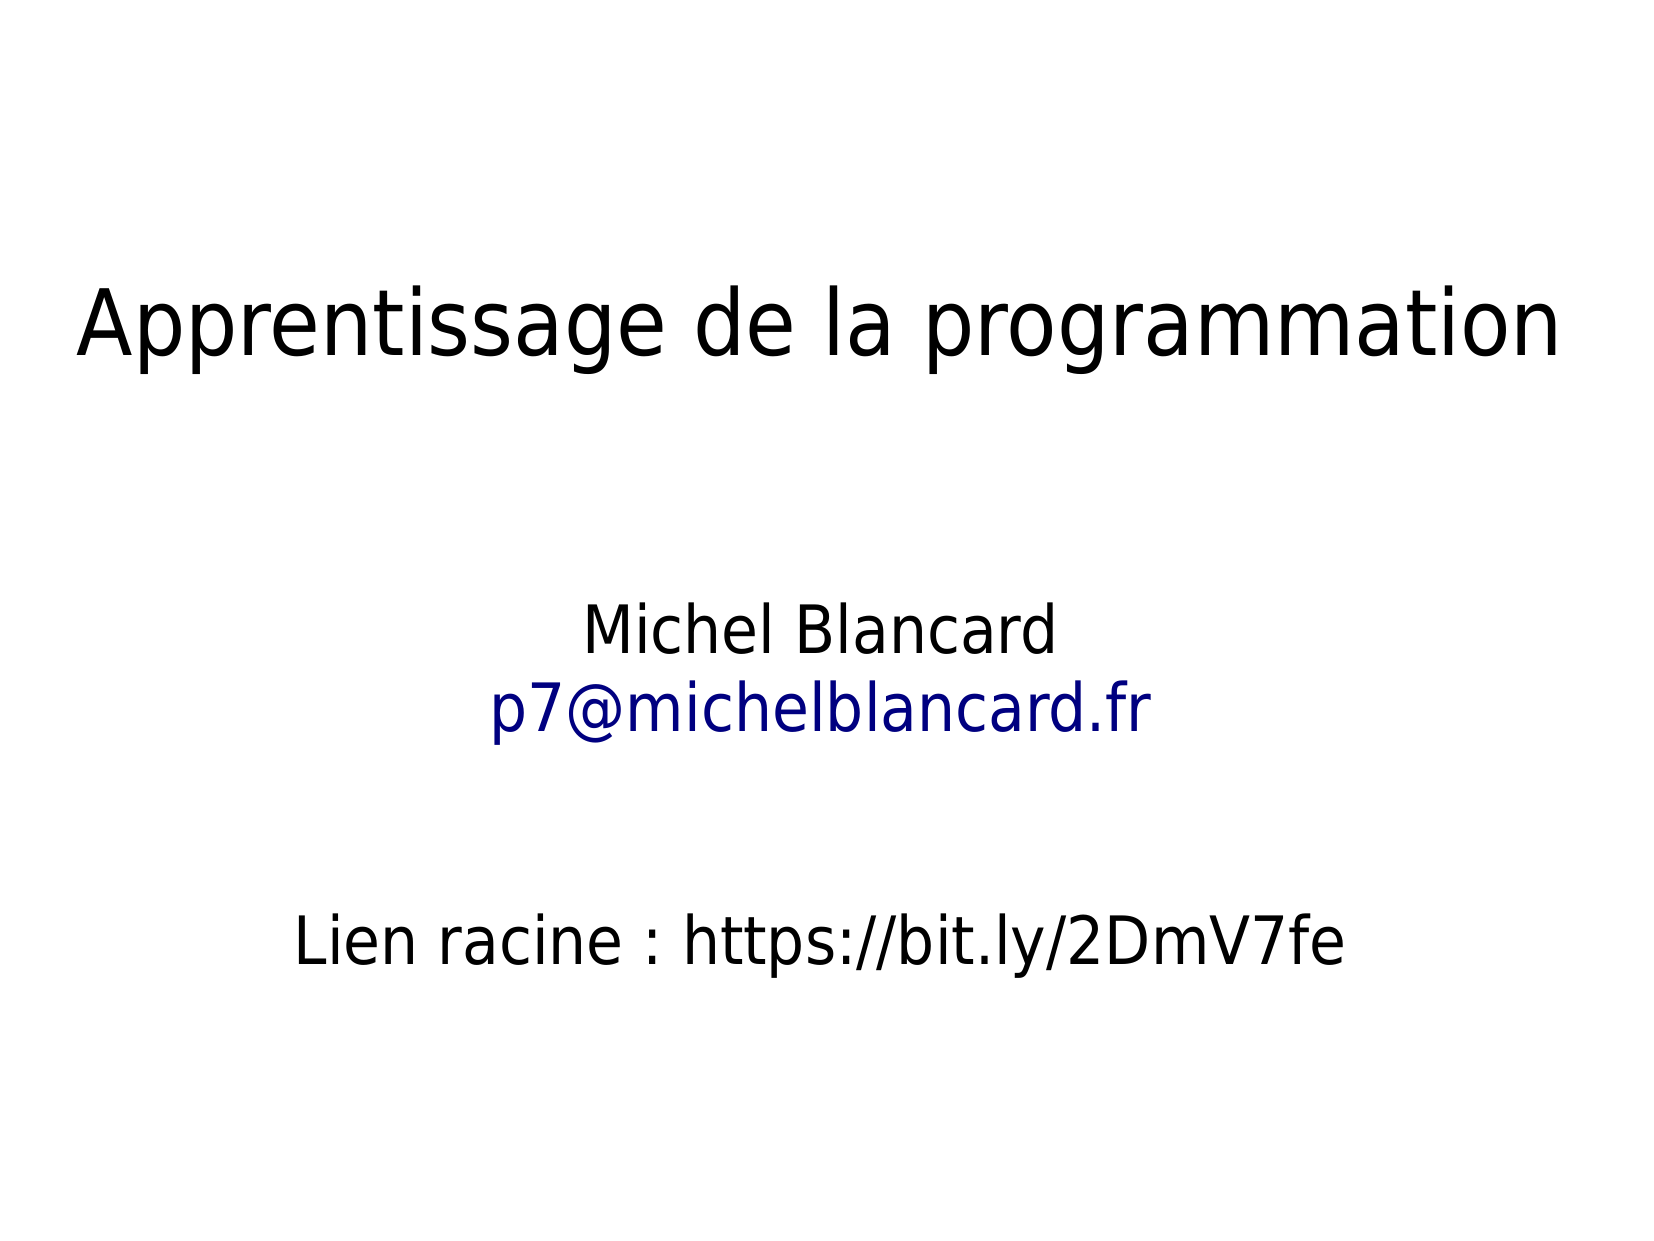

# Apprentissage de la programmation Michel Blancard p7@michelblancard.fr Lien racine : https://bit.ly/2DmV7fe